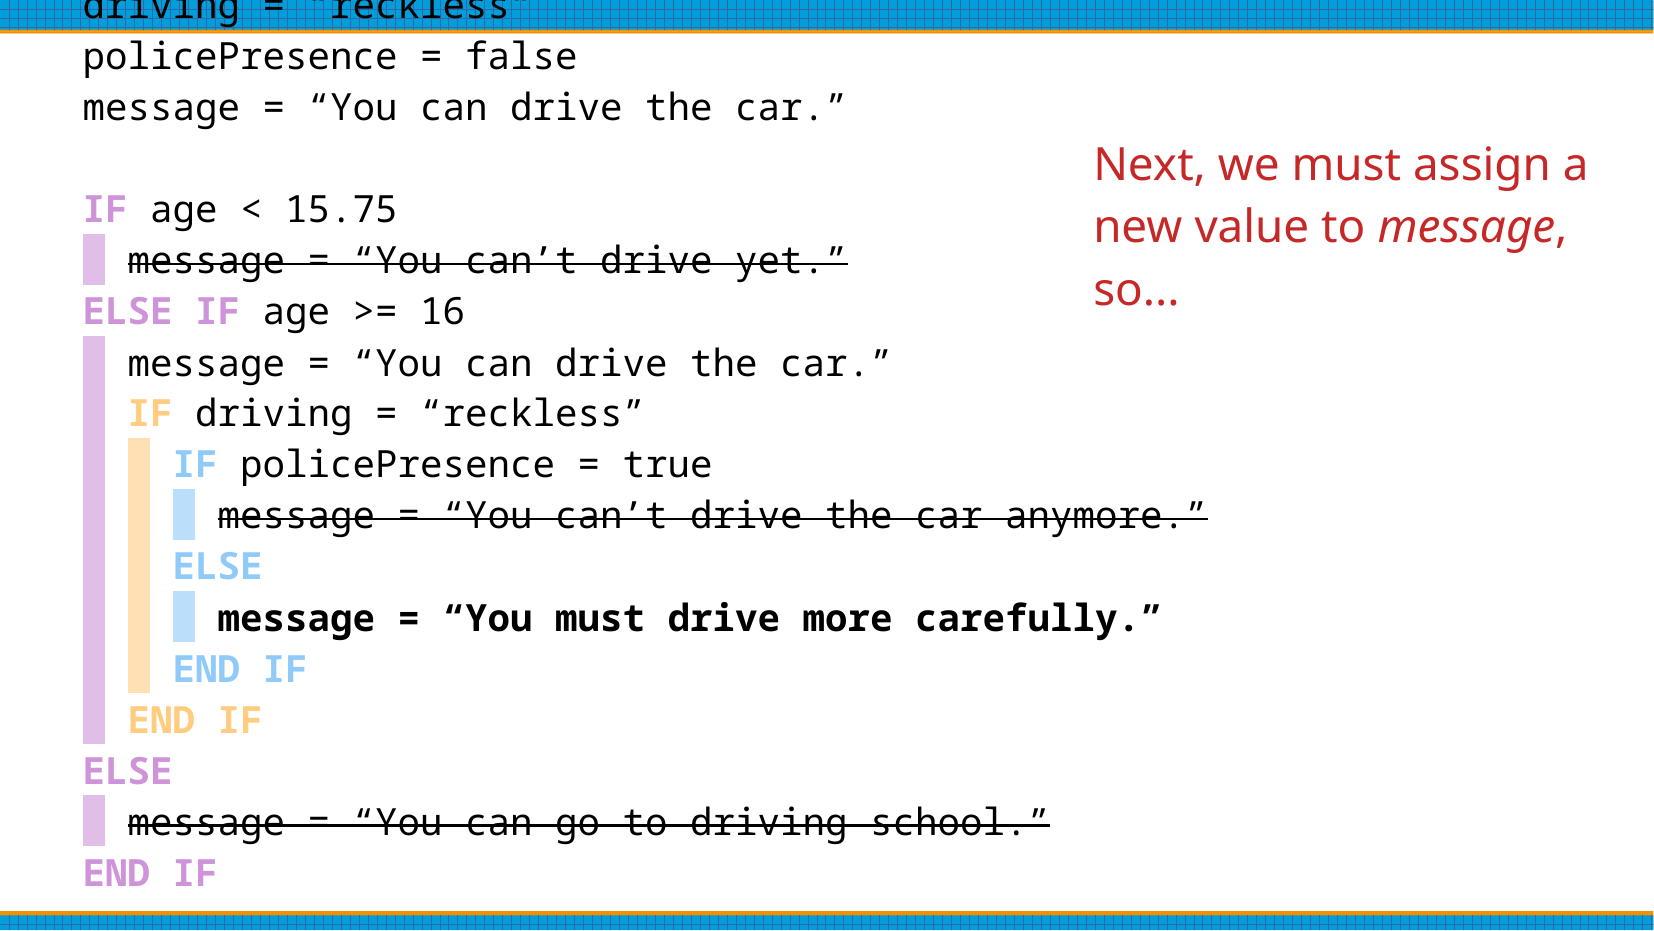

# age = 16
driving = “reckless“
policePresence = false
message = “You can drive the car.”
IF age < 15.75
 message = “You can’t drive yet.”
ELSE IF age >= 16
 message = “You can drive the car.”
 IF driving = “reckless”
 IF policePresence = true
 message = “You can’t drive the car anymore.”
 ELSE
 message = “You must drive more carefully.”
 END IF
 END IF
ELSE
 message = “You can go to driving school.”
END IF
output message
Next, we must assign a new value to message, so...